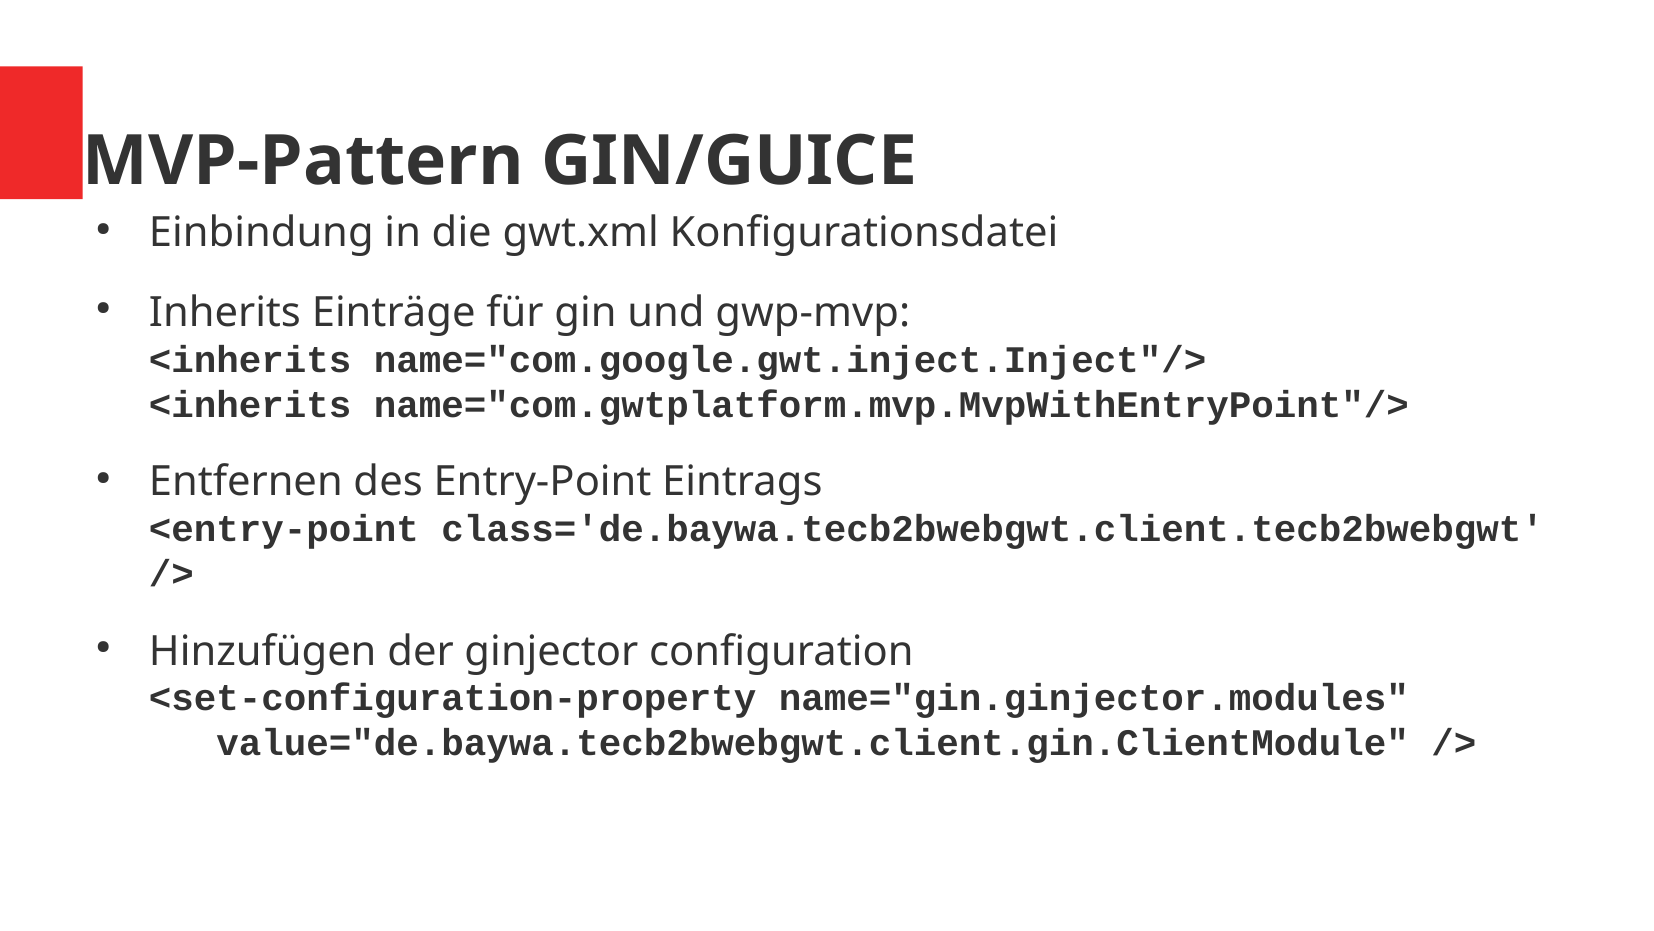

# MVP-Pattern GIN/GUICE
Einbindung in die gwt.xml Konfigurationsdatei
Inherits Einträge für gin und gwp-mvp:
<inherits name="com.google.gwt.inject.Inject"/>
<inherits name="com.gwtplatform.mvp.MvpWithEntryPoint"/>
Entfernen des Entry-Point Eintrags
<entry-point class='de.baywa.tecb2bwebgwt.client.tecb2bwebgwt' />
Hinzufügen der ginjector configuration
<set-configuration-property name="gin.ginjector.modules"
 value="de.baywa.tecb2bwebgwt.client.gin.ClientModule" />